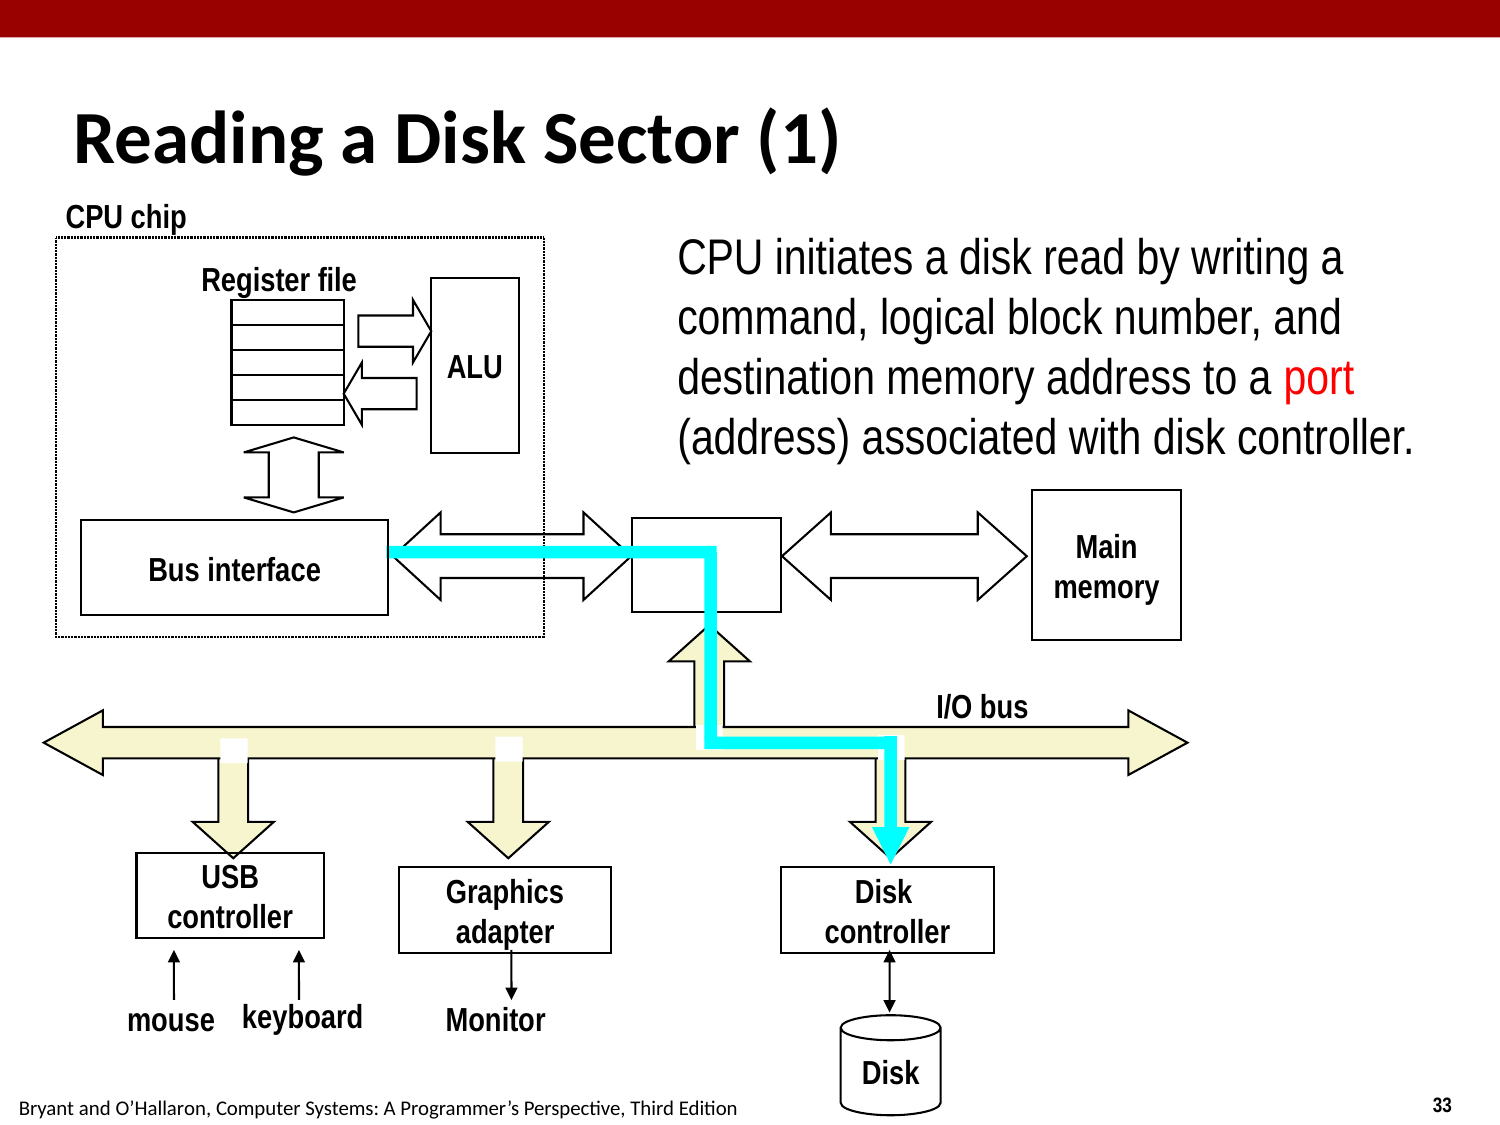

# Reading a Disk Sector (1)
CPU chip
CPU initiates a disk read by writing a command, logical block number, and destination memory address to a port (address) associated with disk controller.
Register file
ALU
Main
memory
Bus interface
I/O bus
USB
controller
Graphics
adapter
Disk
controller
keyboard
mouse
Monitor
Disk